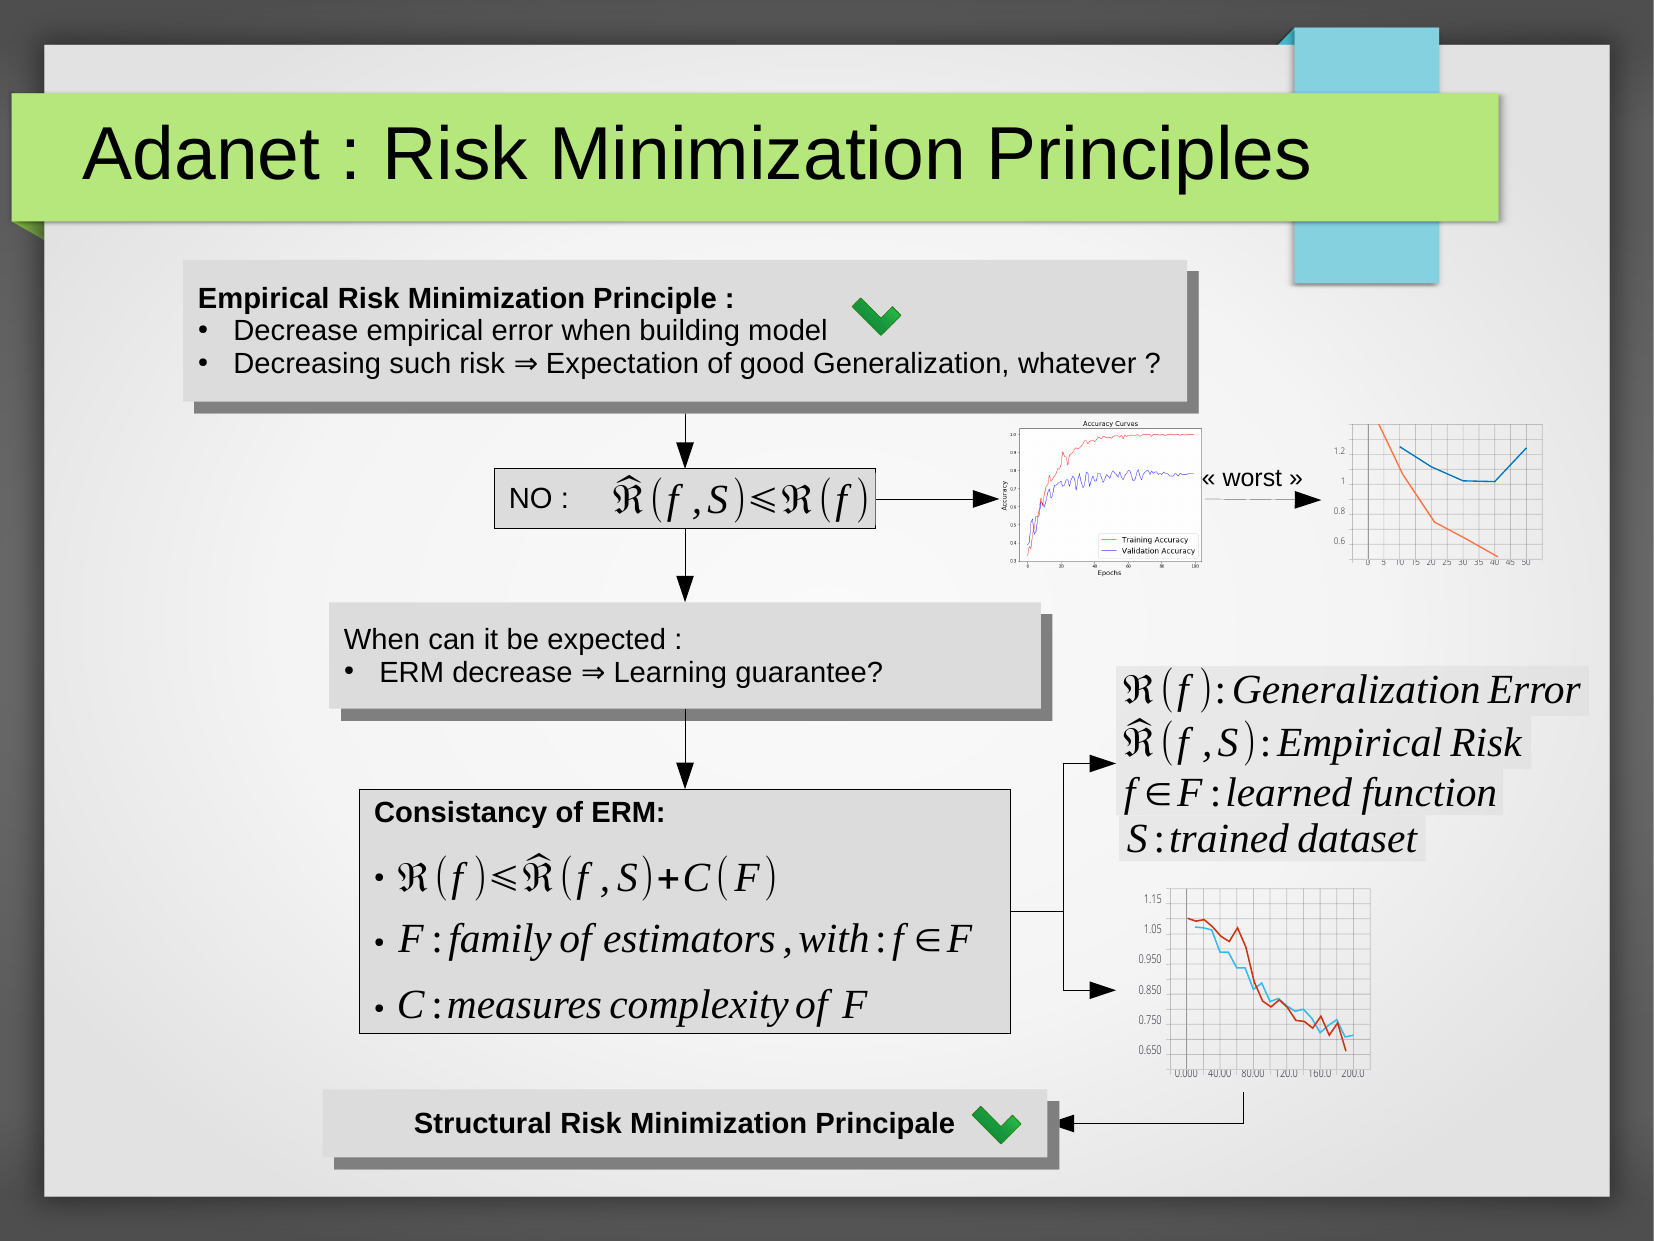

# Adanet : Risk Minimization Principles
Empirical Risk Minimization Principle :
Decrease empirical error when building model
Decreasing such risk ⇒ Expectation of good Generalization, whatever ?
« worst »
NO :
When can it be expected :
ERM decrease ⇒ Learning guarantee?
Consistancy of ERM:
Structural Risk Minimization Principale